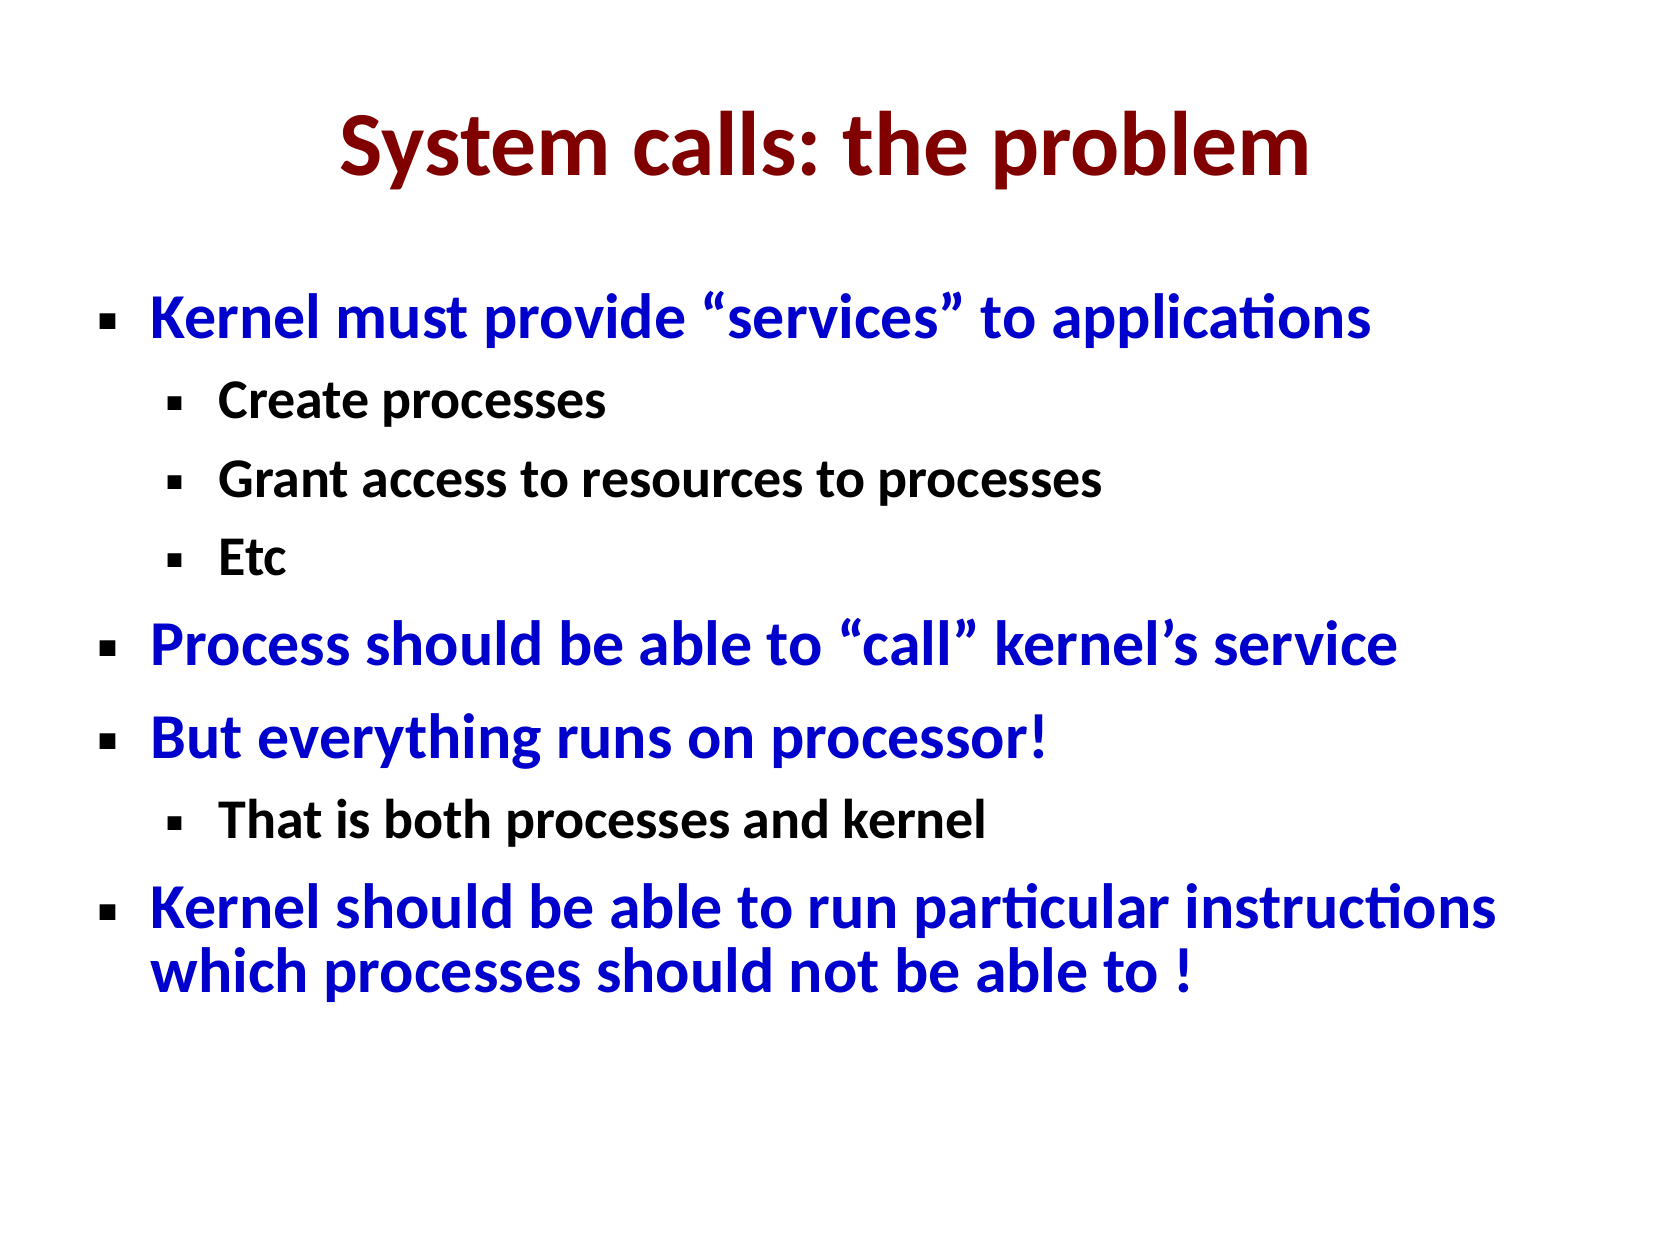

# System calls: the problem
Kernel must provide “services” to applications
Create processes
Grant access to resources to processes
Etc
Process should be able to “call” kernel’s service
But everything runs on processor!
That is both processes and kernel
Kernel should be able to run particular instructions which processes should not be able to !